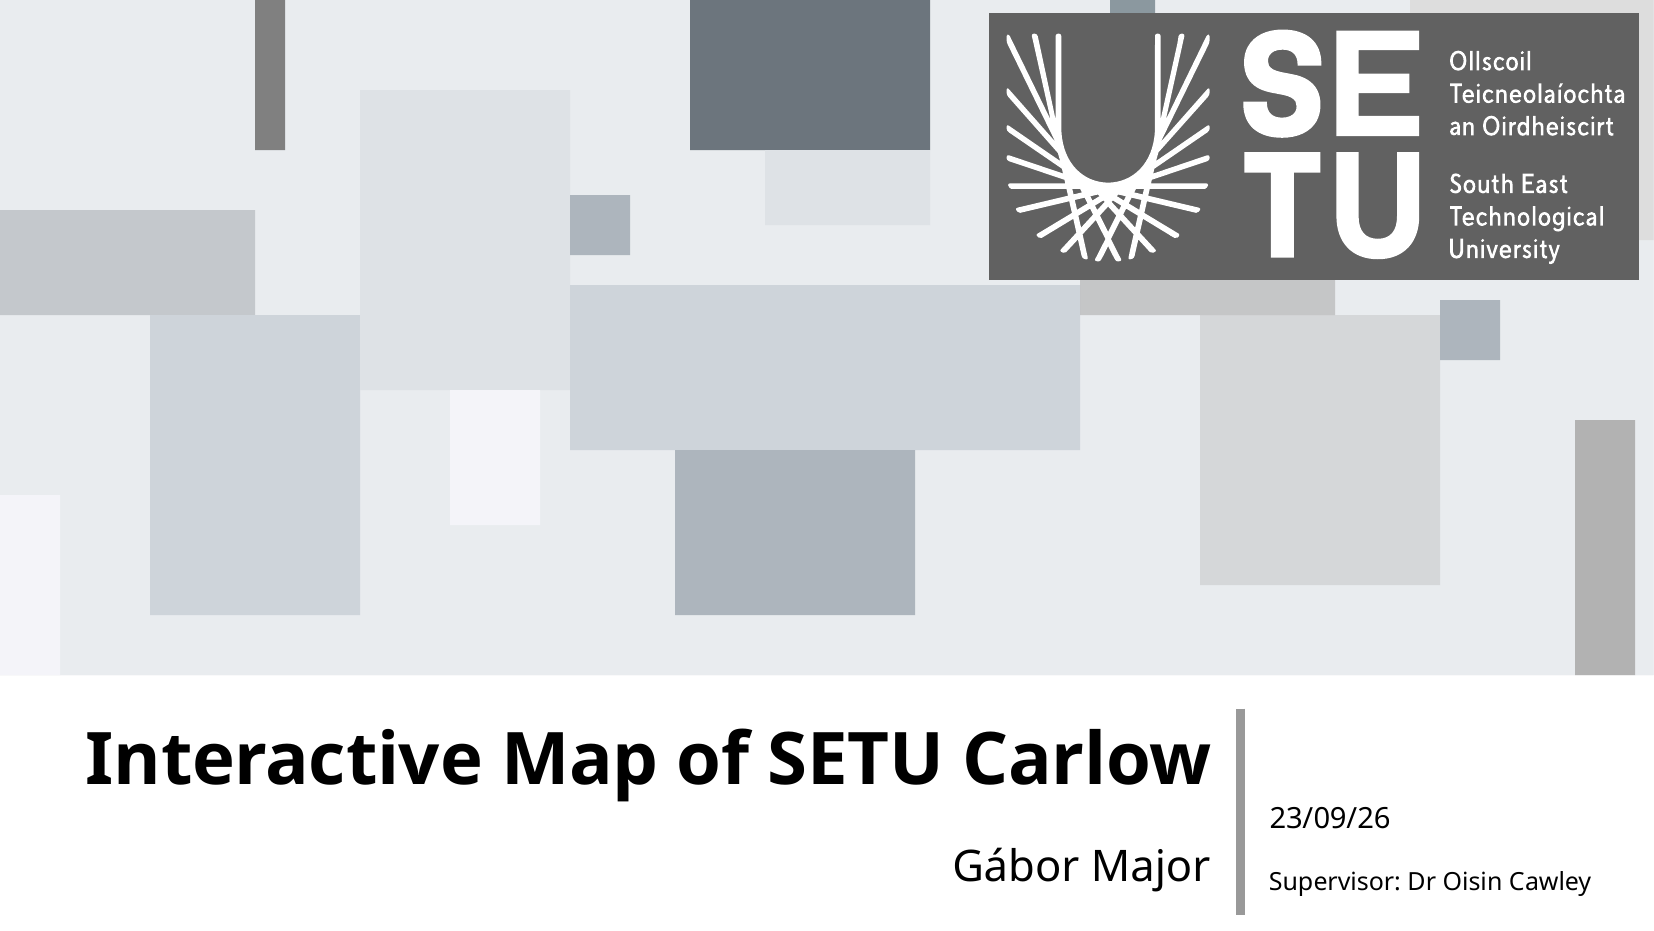

# Interactive Map of SETU Carlow
Gábor Major
Supervisor: Dr Oisin Cawley